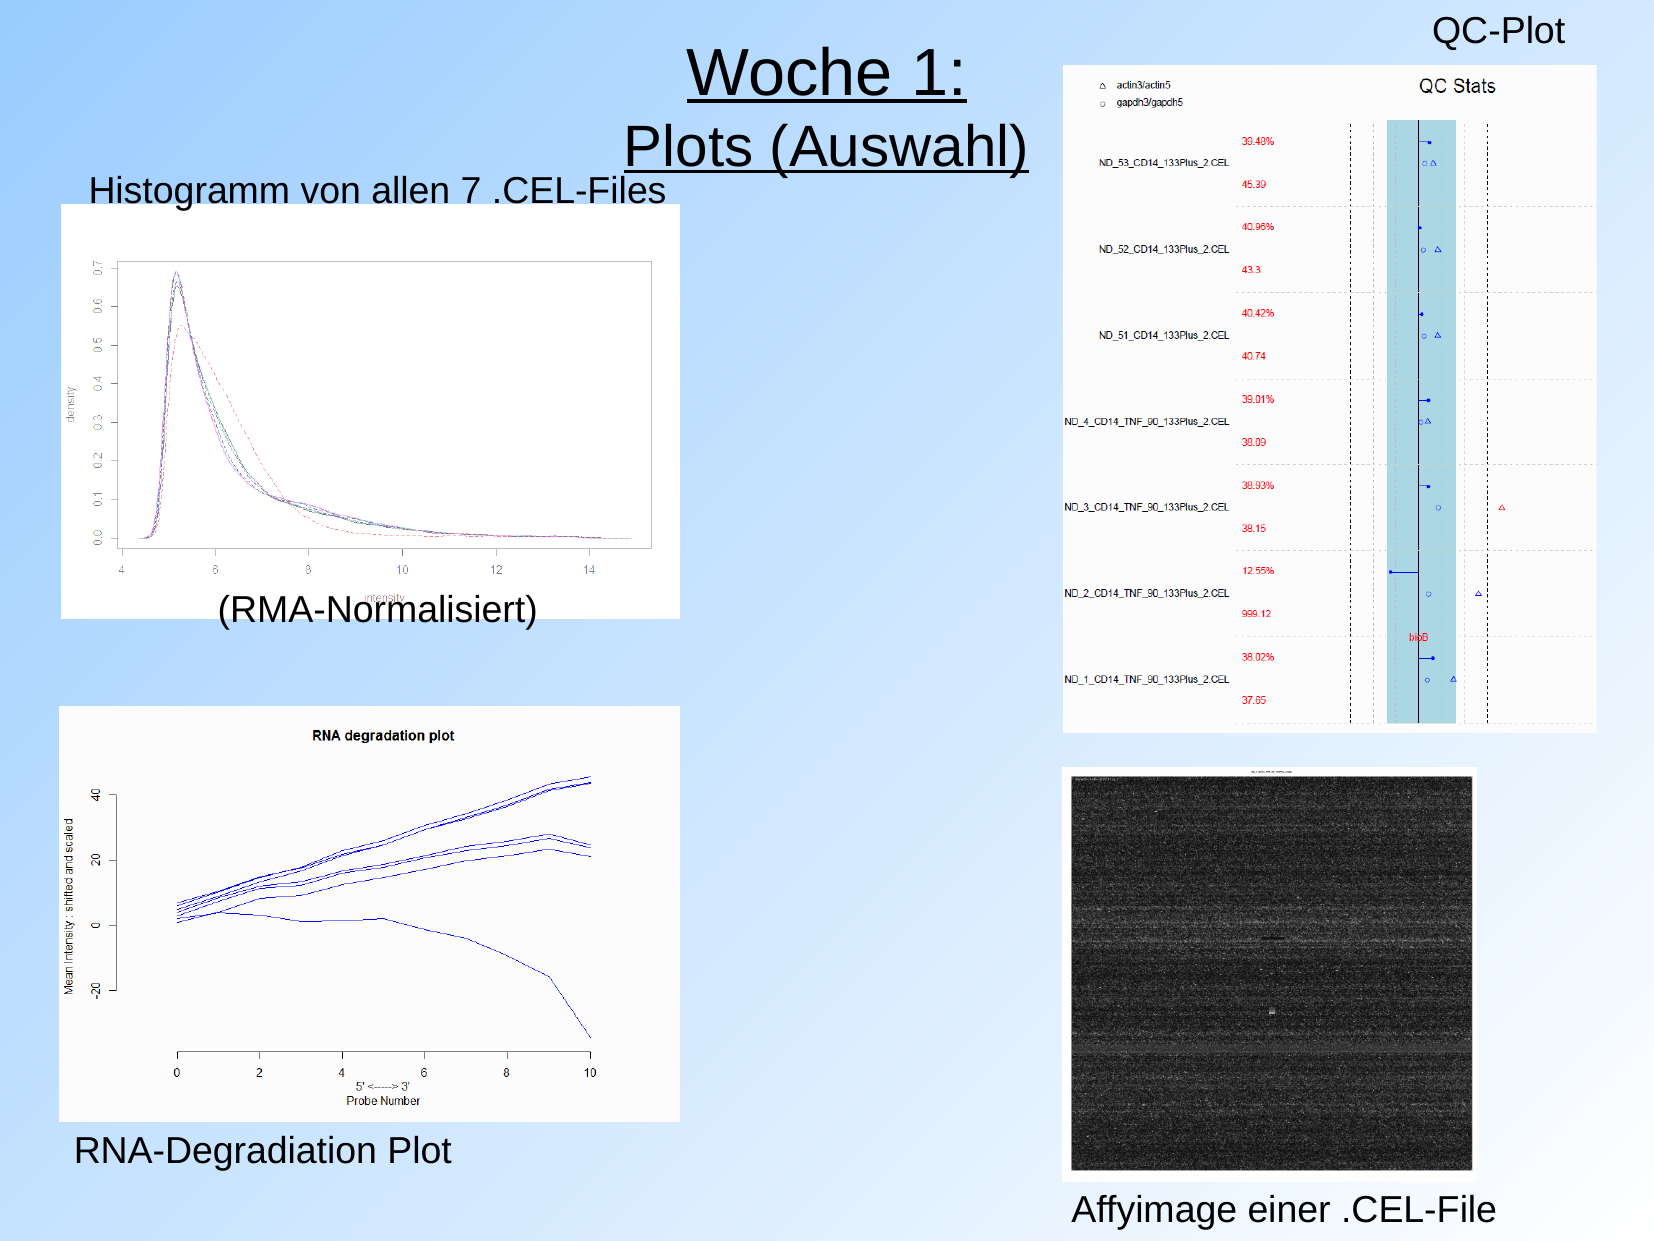

# Woche 1: Plots (Auswahl)
QC-Plot
Histogramm von allen 7 .CEL-Files
(RMA-Normalisiert)
RNA-Degradiation Plot
Affyimage einer .CEL-File